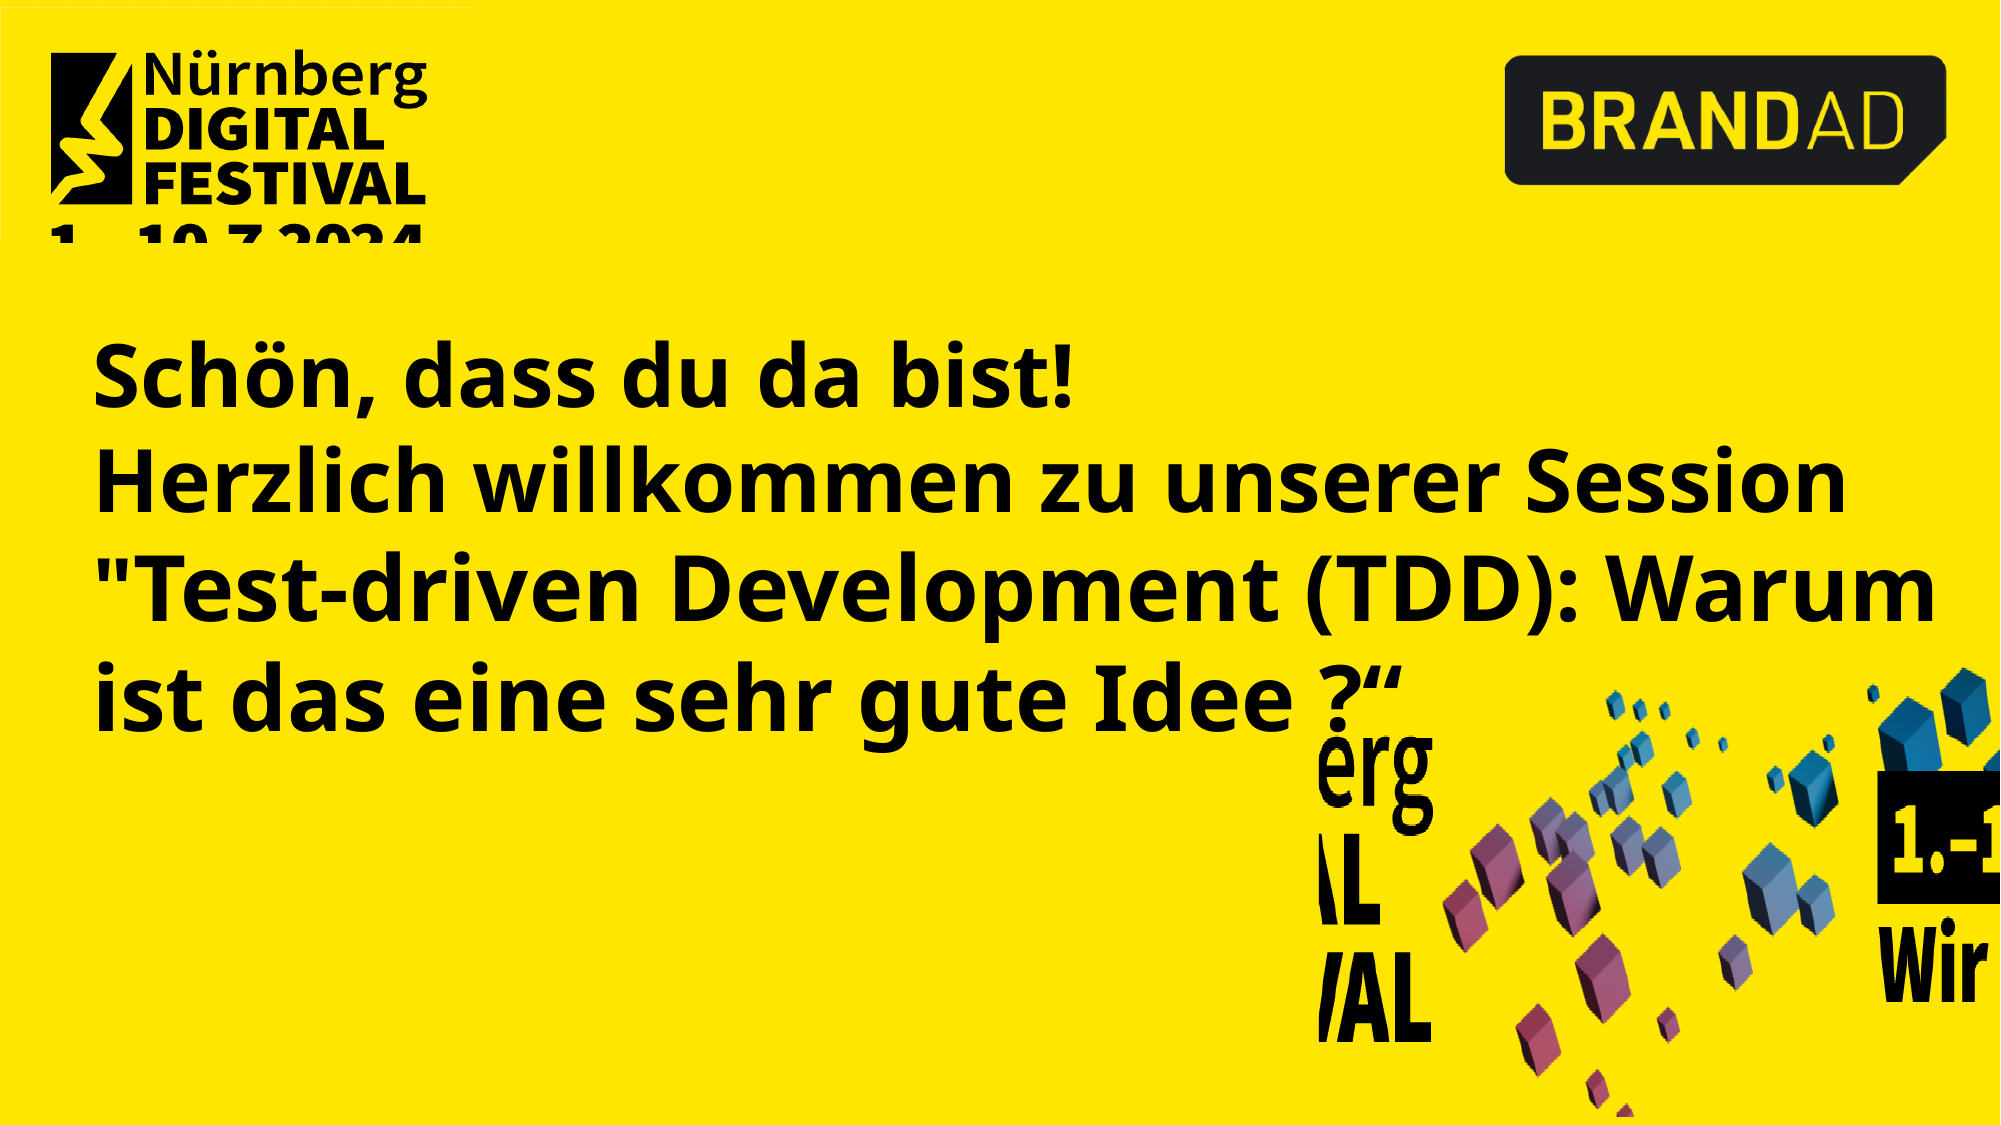

Schön, dass du da bist!
Herzlich willkommen zu unserer Session
"Test-driven Development (TDD): Warum ist das eine sehr gute Idee ?“